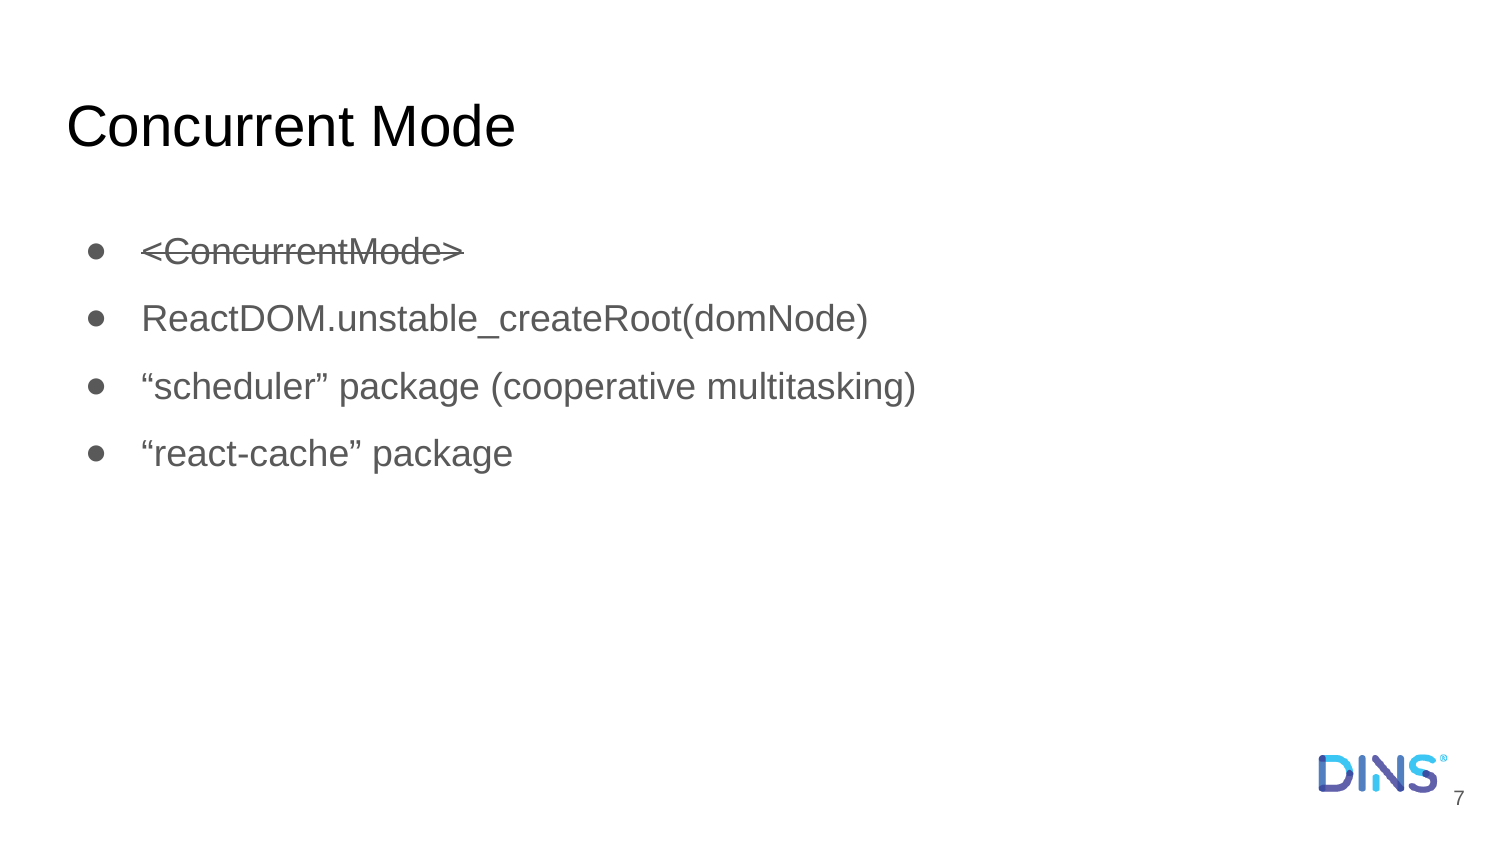

# Concurrent Mode
<ConcurrentMode>
ReactDOM.unstable_createRoot(domNode)
“scheduler” package (cooperative multitasking)
“react-cache” package
7